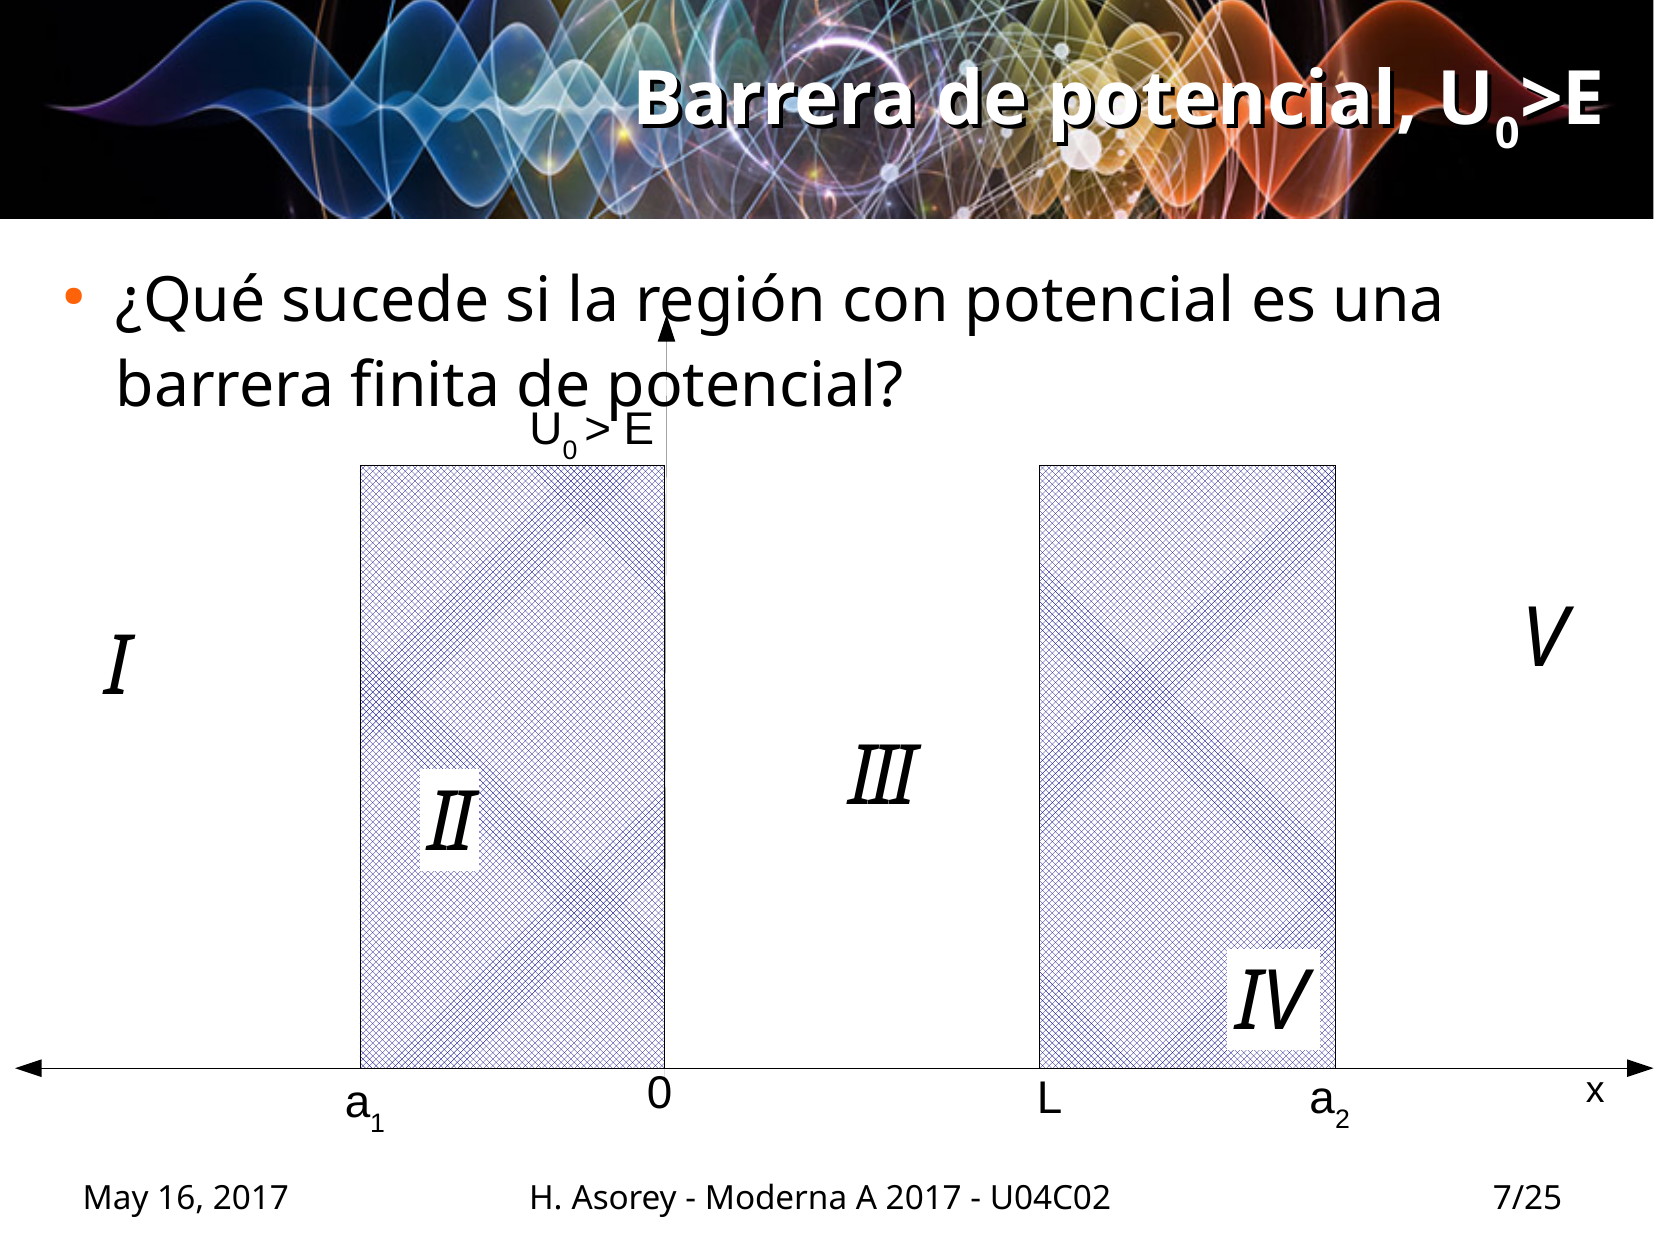

# Barrera de potencial, U0>E
¿Qué sucede si la región con potencial es una barrera finita de potencial?
U0 > E
0
x
a2
L
a1
May 16, 2017
H. Asorey - Moderna A 2017 - U04C02
7